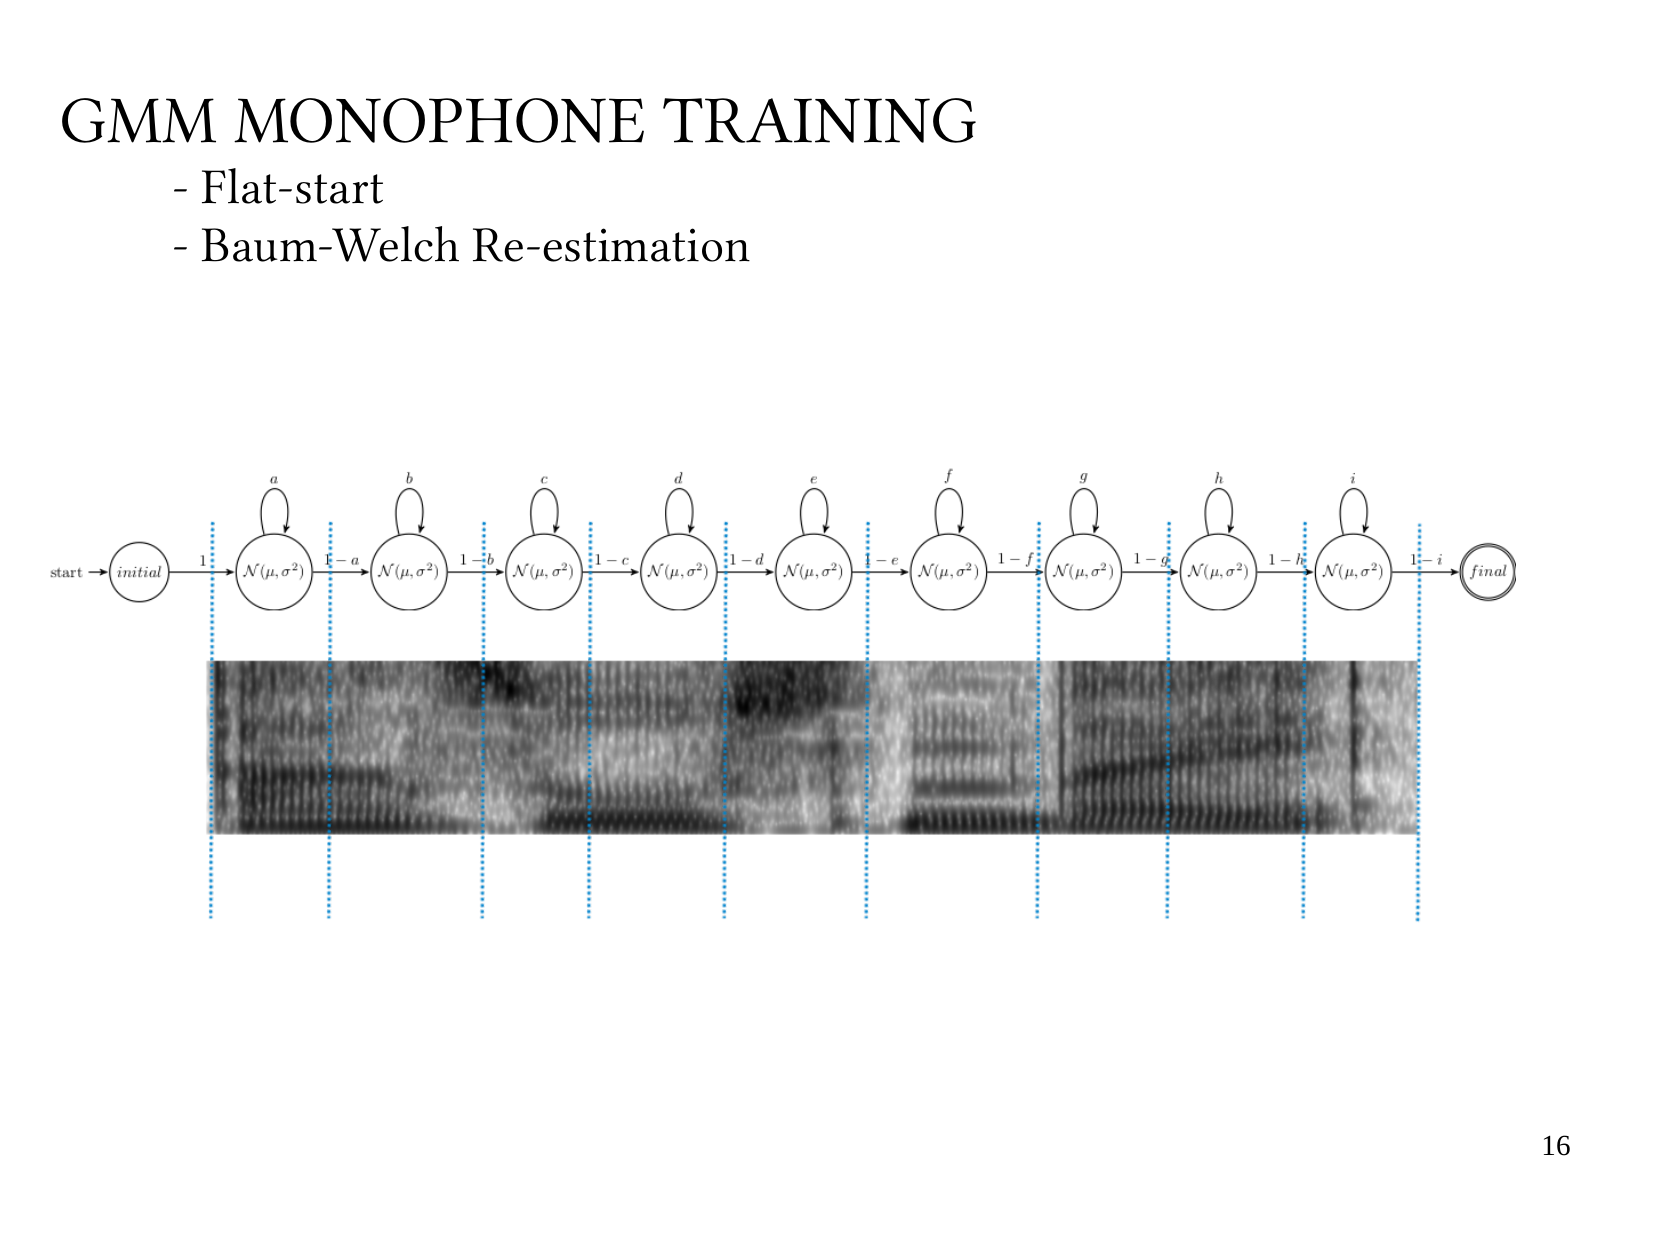

# GMM MONOPHONE TRAINING
 - Flat-start
 - Baum-Welch Re-estimation
 FEATURE EXTRACTION
 - Sliding window feature extraction
 GMM TRIPHONE TRAINING
 DNN TRAINING
 DECODING
16